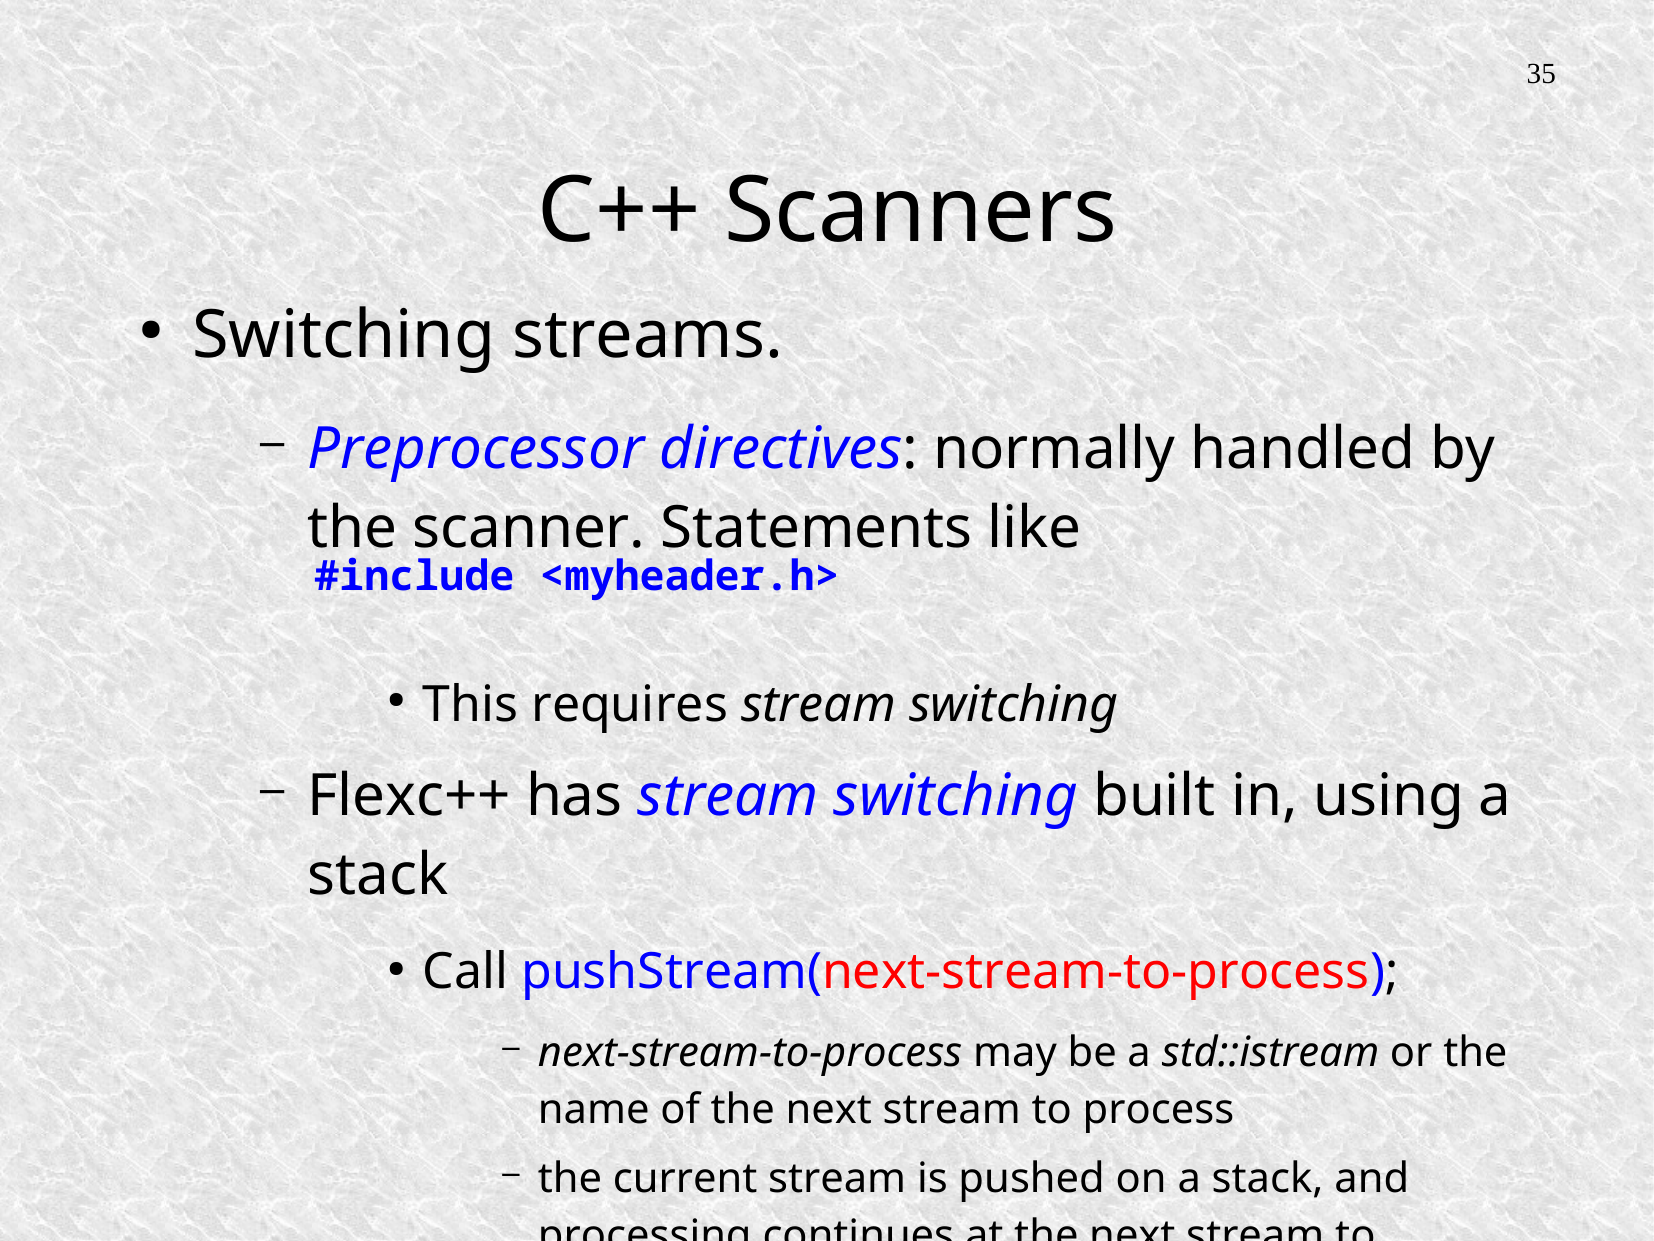

35
# C++ Scanners
Switching streams.
Preprocessor directives: normally handled by the scanner. Statements like
This requires stream switching
Flexc++ has stream switching built in, using a stack
Call pushStream(next-stream-to-process);
next-stream-to-process may be a std::istream or the name of the next stream to process
the current stream is pushed on a stack, and processing continues at the next stream to process
#include <myheader.h>